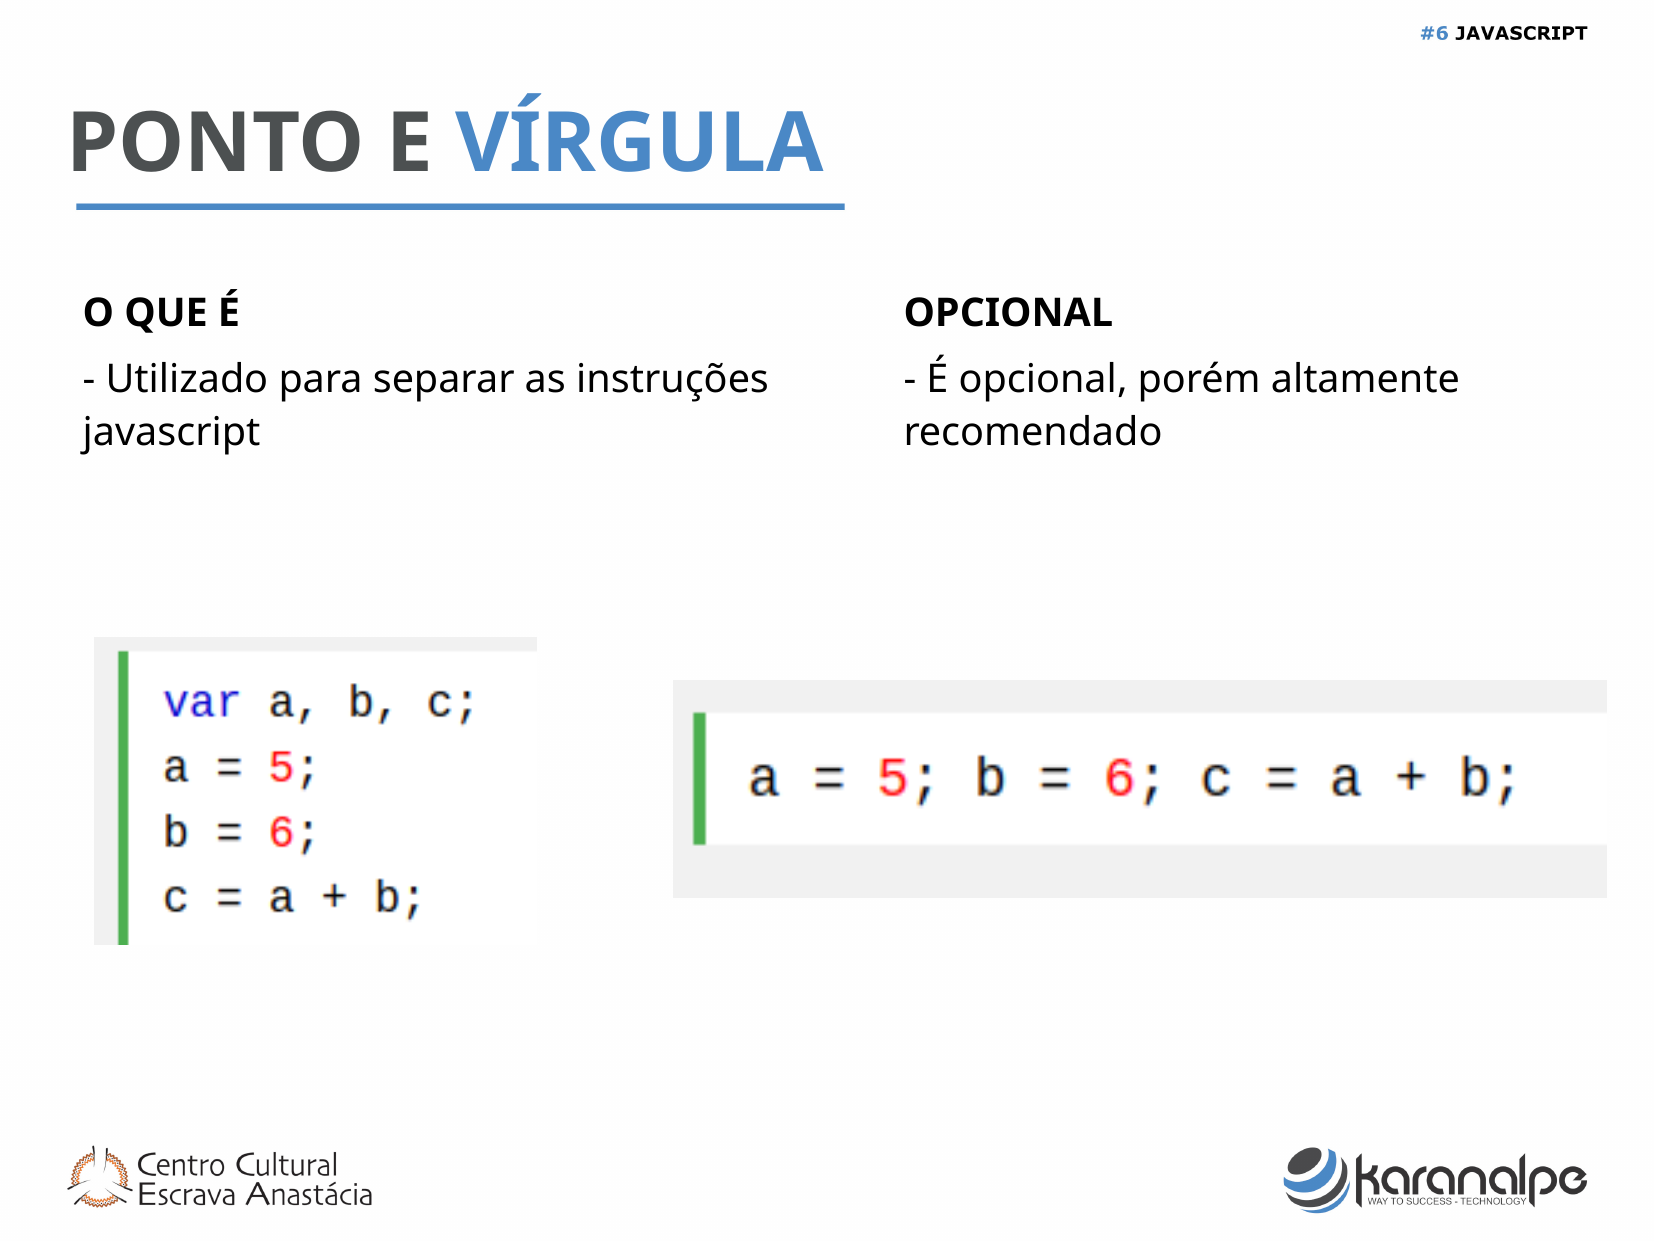

PONTO E VÍRGULA
# O QUE É
- Utilizado para separar as instruções javascript
OPCIONAL
- É opcional, porém altamente recomendado